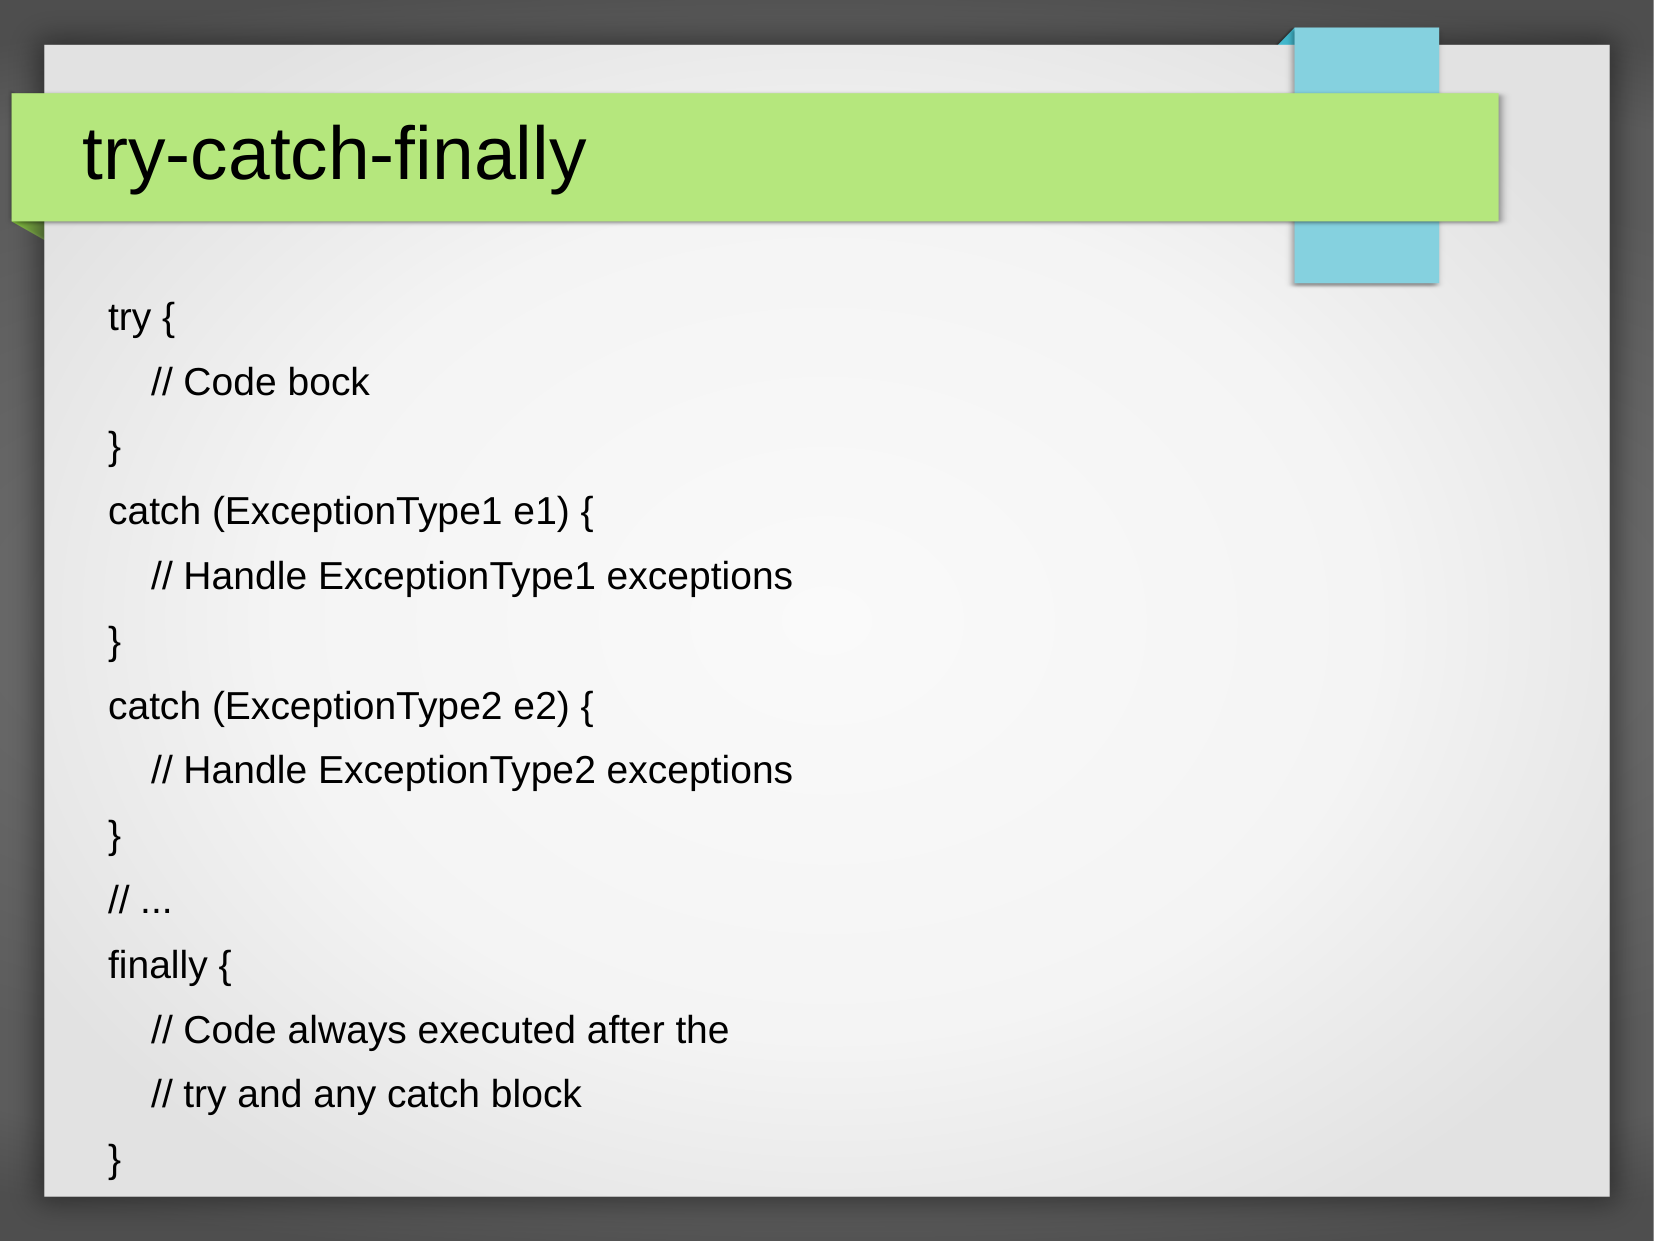

# try-catch-finally
try {
 // Code bock
}
catch (ExceptionType1 e1) {
 // Handle ExceptionType1 exceptions
}
catch (ExceptionType2 e2) {
 // Handle ExceptionType2 exceptions
}
// ...
finally {
 // Code always executed after the
 // try and any catch block
}